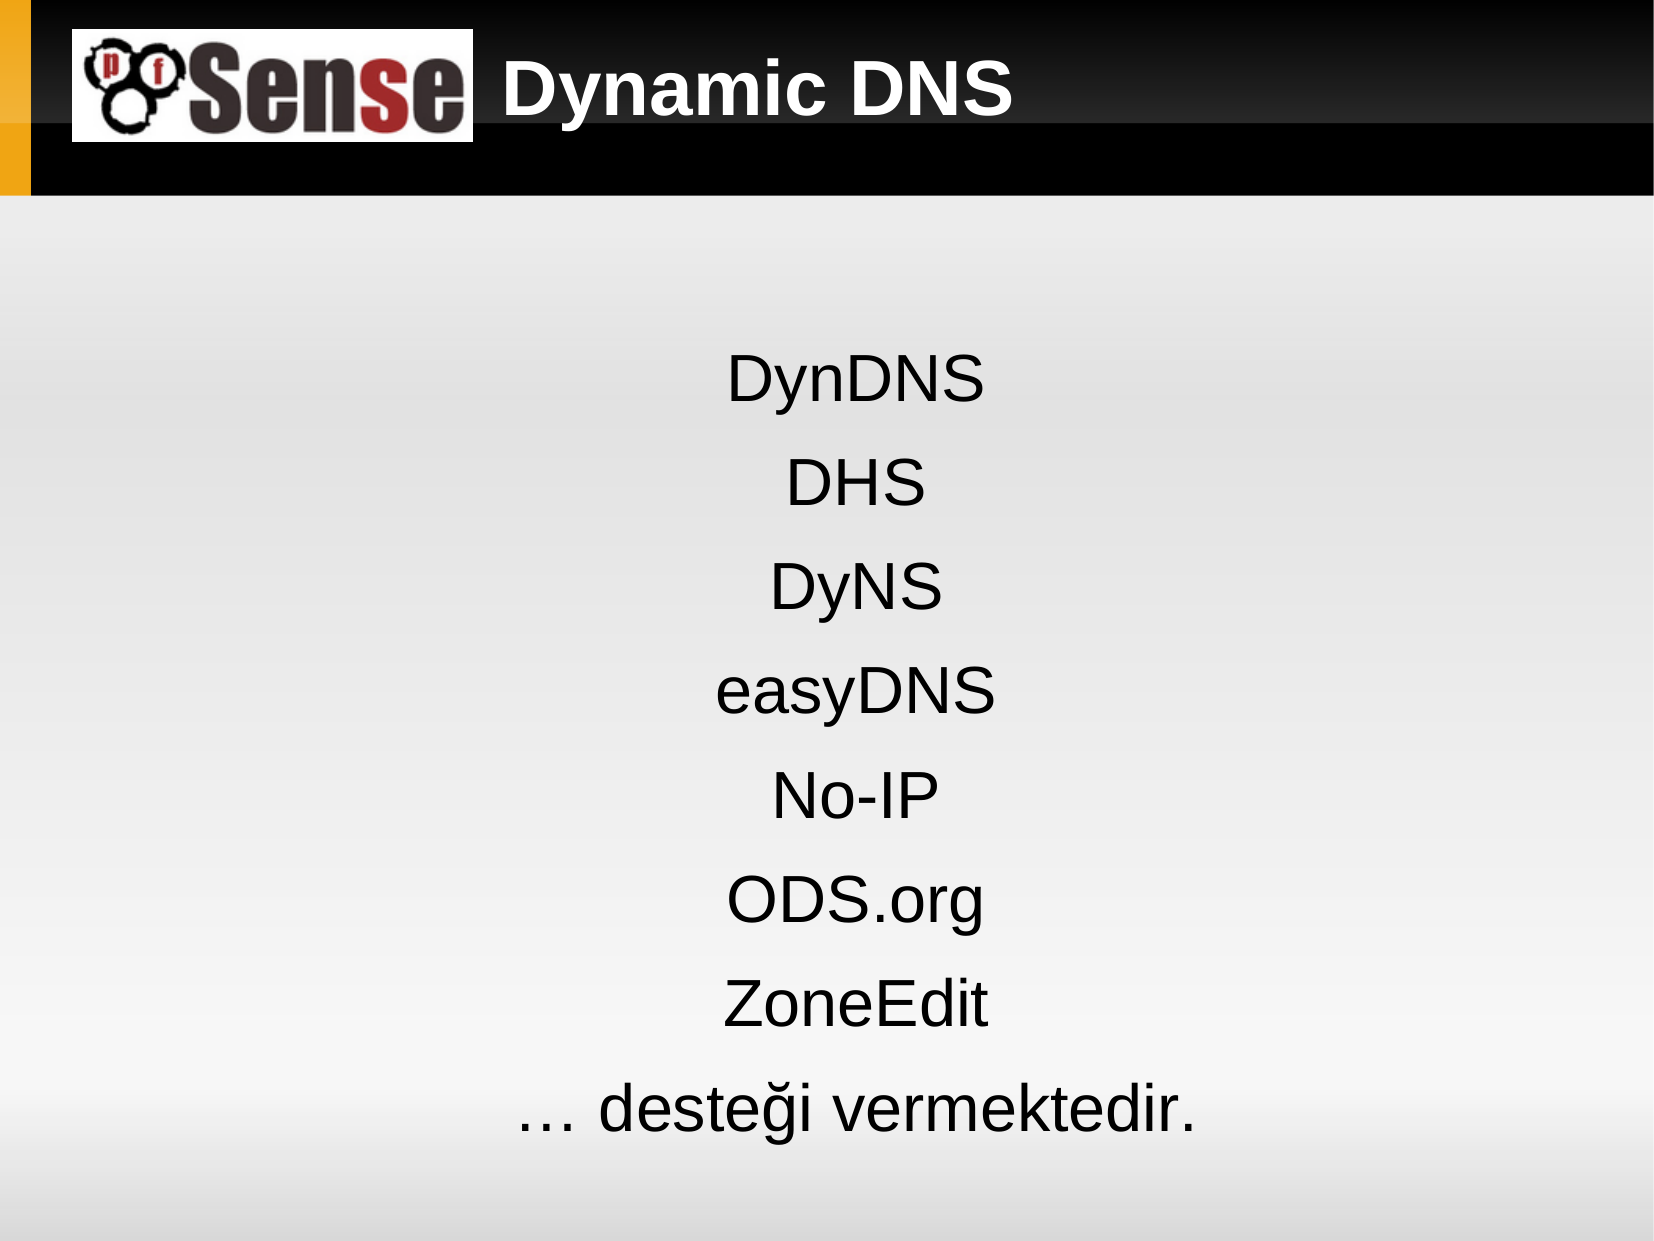

# Dynamic DNS
DynDNS
DHS
DyNS
easyDNS
No-IP
ODS.org
ZoneEdit
… desteği vermektedir.